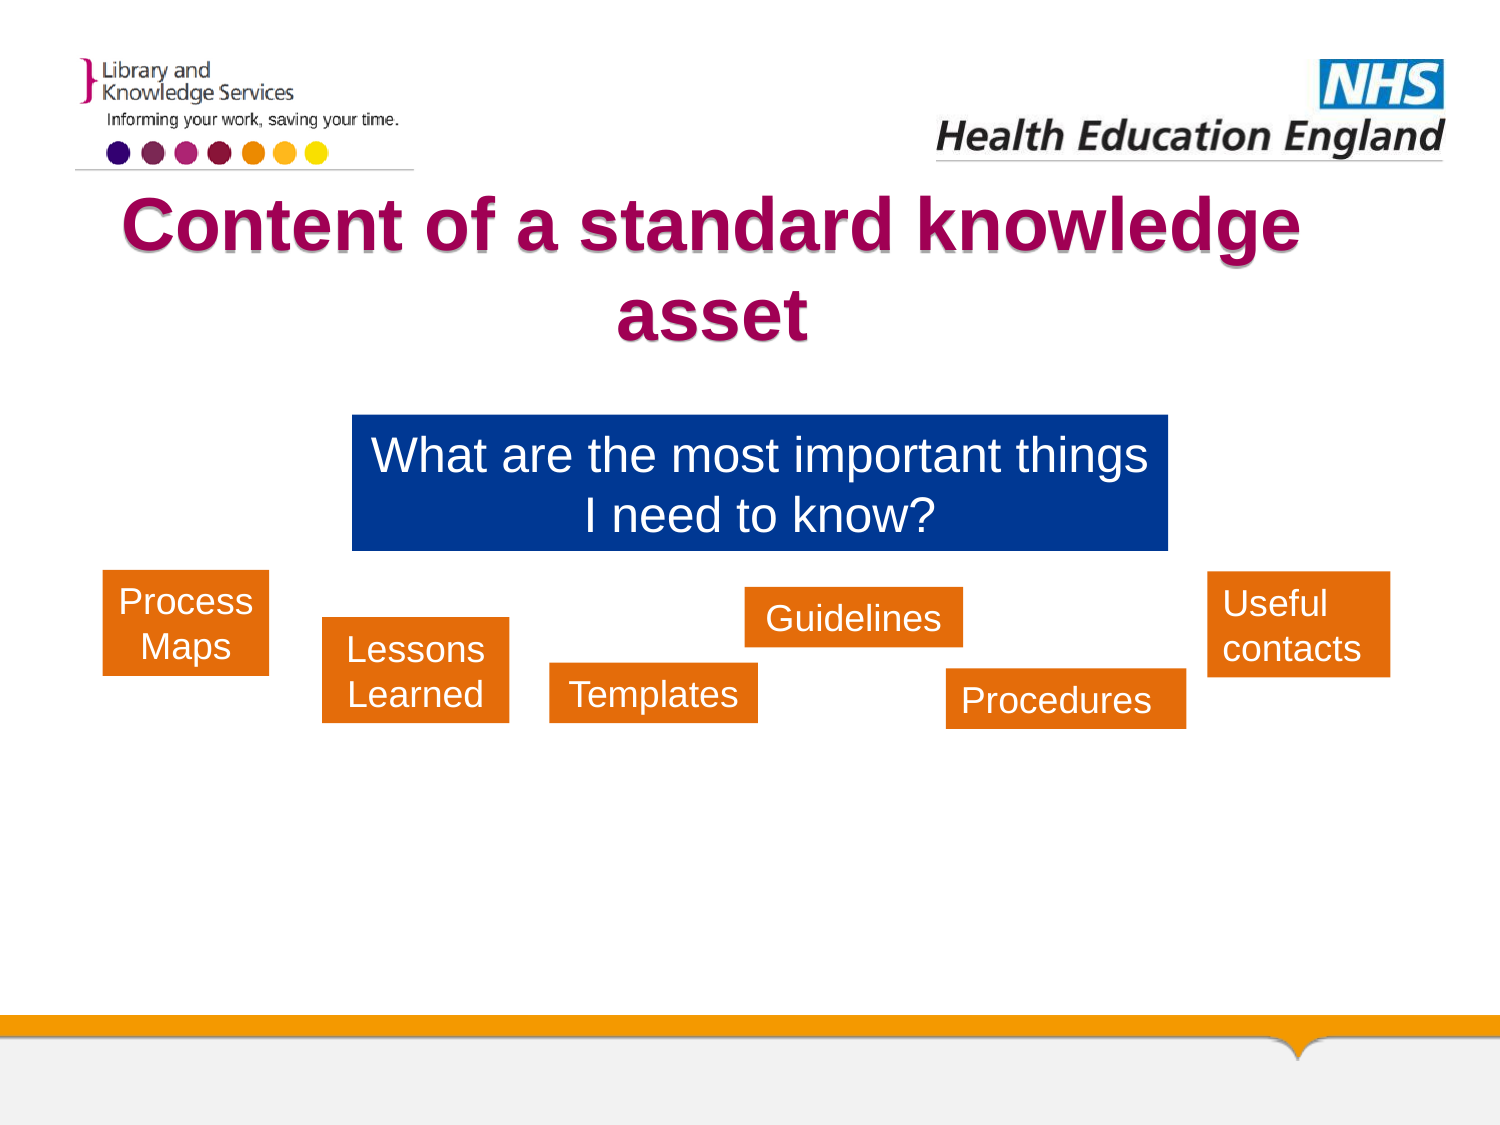

# Content of a standard knowledge asset
What are the most important things I need to know?
Process Maps
Useful contacts
Guidelines
Lessons Learned
Templates
Procedures